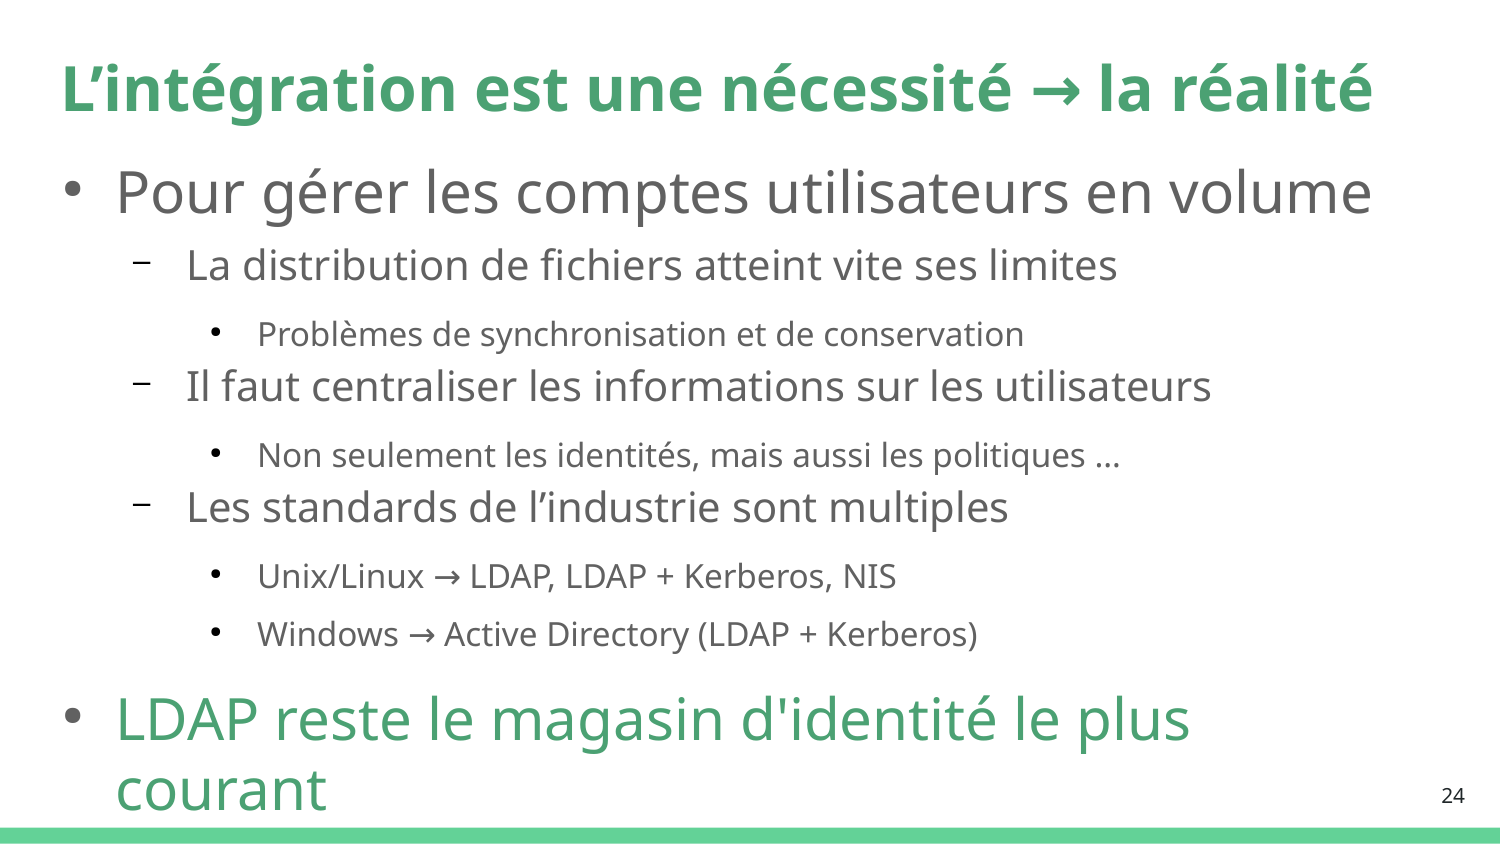

# L’intégration est une nécessité → la réalité
Pour gérer les comptes utilisateurs en volume
La distribution de fichiers atteint vite ses limites
Problèmes de synchronisation et de conservation
Il faut centraliser les informations sur les utilisateurs
Non seulement les identités, mais aussi les politiques …
Les standards de l’industrie sont multiples
Unix/Linux → LDAP, LDAP + Kerberos, NIS
Windows → Active Directory (LDAP + Kerberos)
LDAP reste le magasin d'identité le plus courant